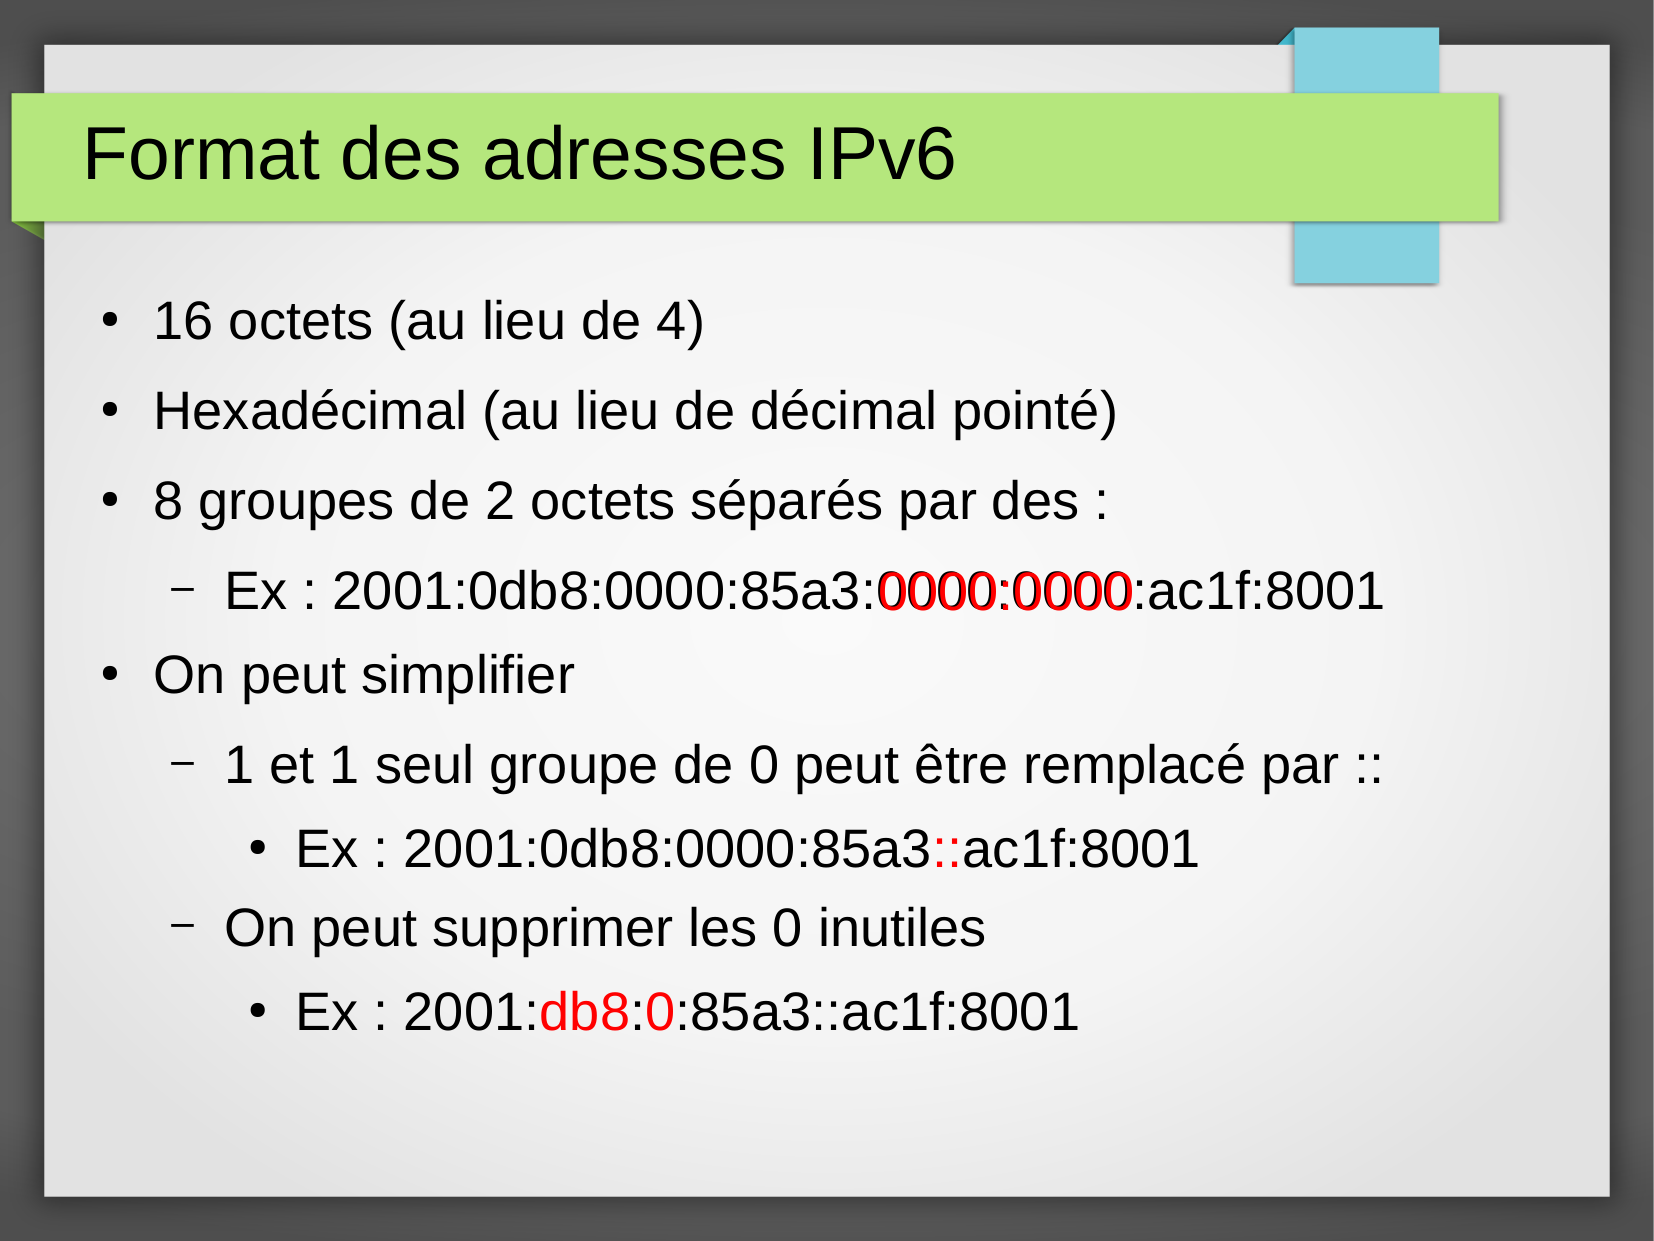

# Format des adresses IPv6
16 octets (au lieu de 4)
Hexadécimal (au lieu de décimal pointé)
8 groupes de 2 octets séparés par des :
Ex : 2001:0db8:0000:85a3:0000:0000:ac1f:8001
On peut simplifier
1 et 1 seul groupe de 0 peut être remplacé par ::
Ex : 2001:0db8:0000:85a3::ac1f:8001
On peut supprimer les 0 inutiles
Ex : 2001:db8:0:85a3::ac1f:8001
0000:0000